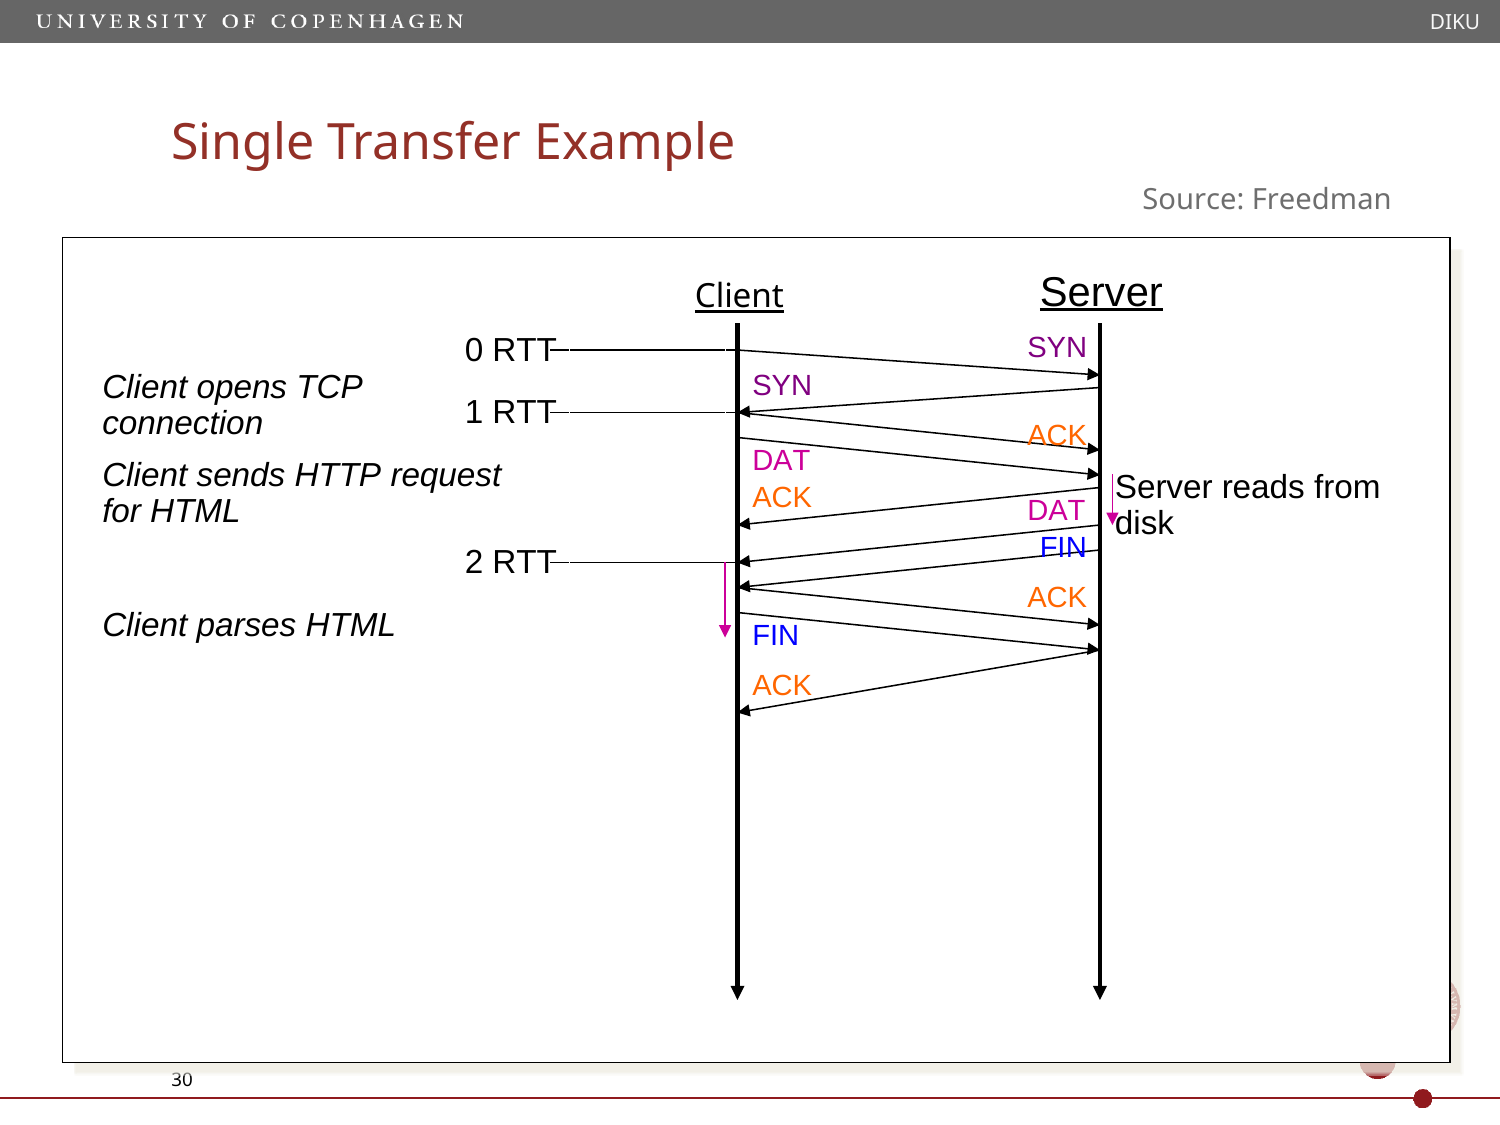

DIKU
# Single Transfer Example
Source: Freedman
Client
Server
Client
0 RTT
SYN
Client opens TCP connection
SYN
1 RTT
ACK
DAT
Client sends HTTP request for HTML
Server reads from disk
ACK
DAT
FIN
2 RTT
ACK
Client parses HTML
FIN
ACK